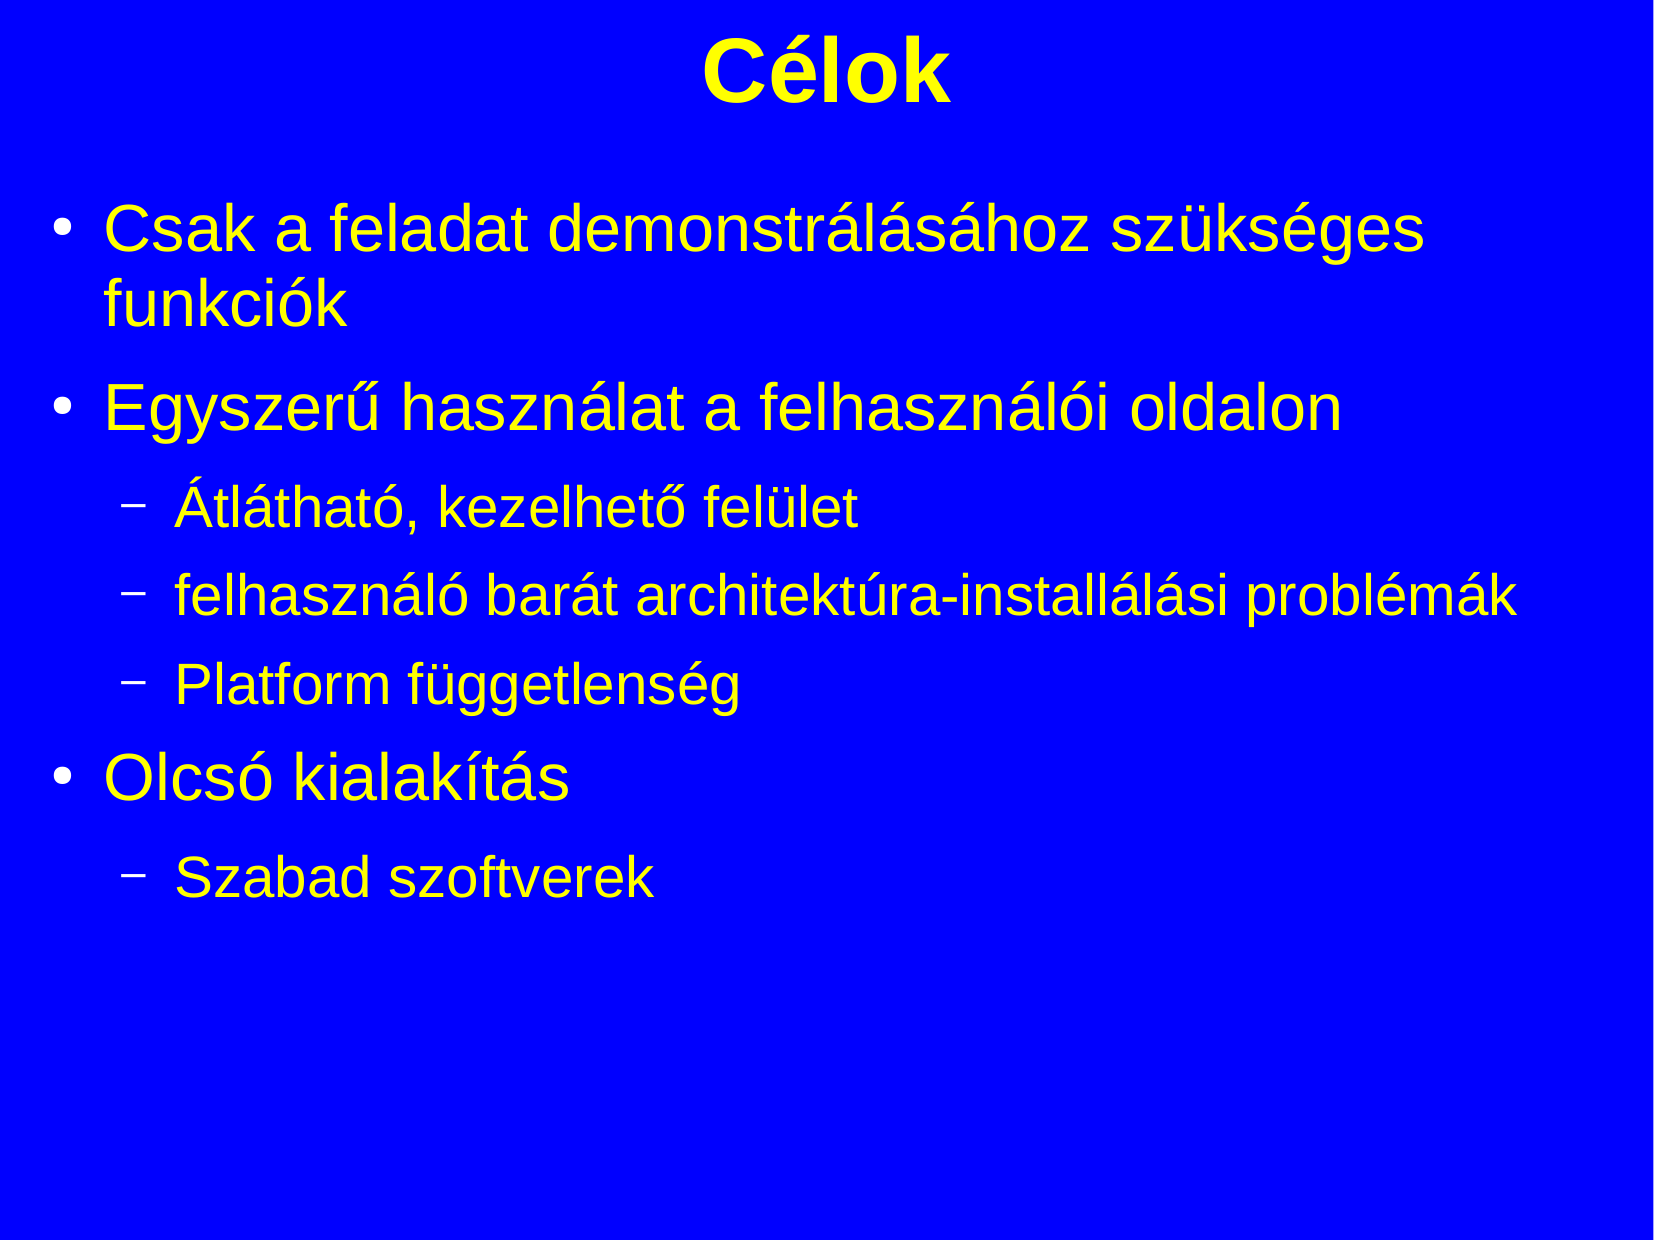

# Célok
Csak a feladat demonstrálásához szükséges funkciók
Egyszerű használat a felhasználói oldalon
Átlátható, kezelhető felület
felhasználó barát architektúra-installálási problémák
Platform függetlenség
Olcsó kialakítás
Szabad szoftverek